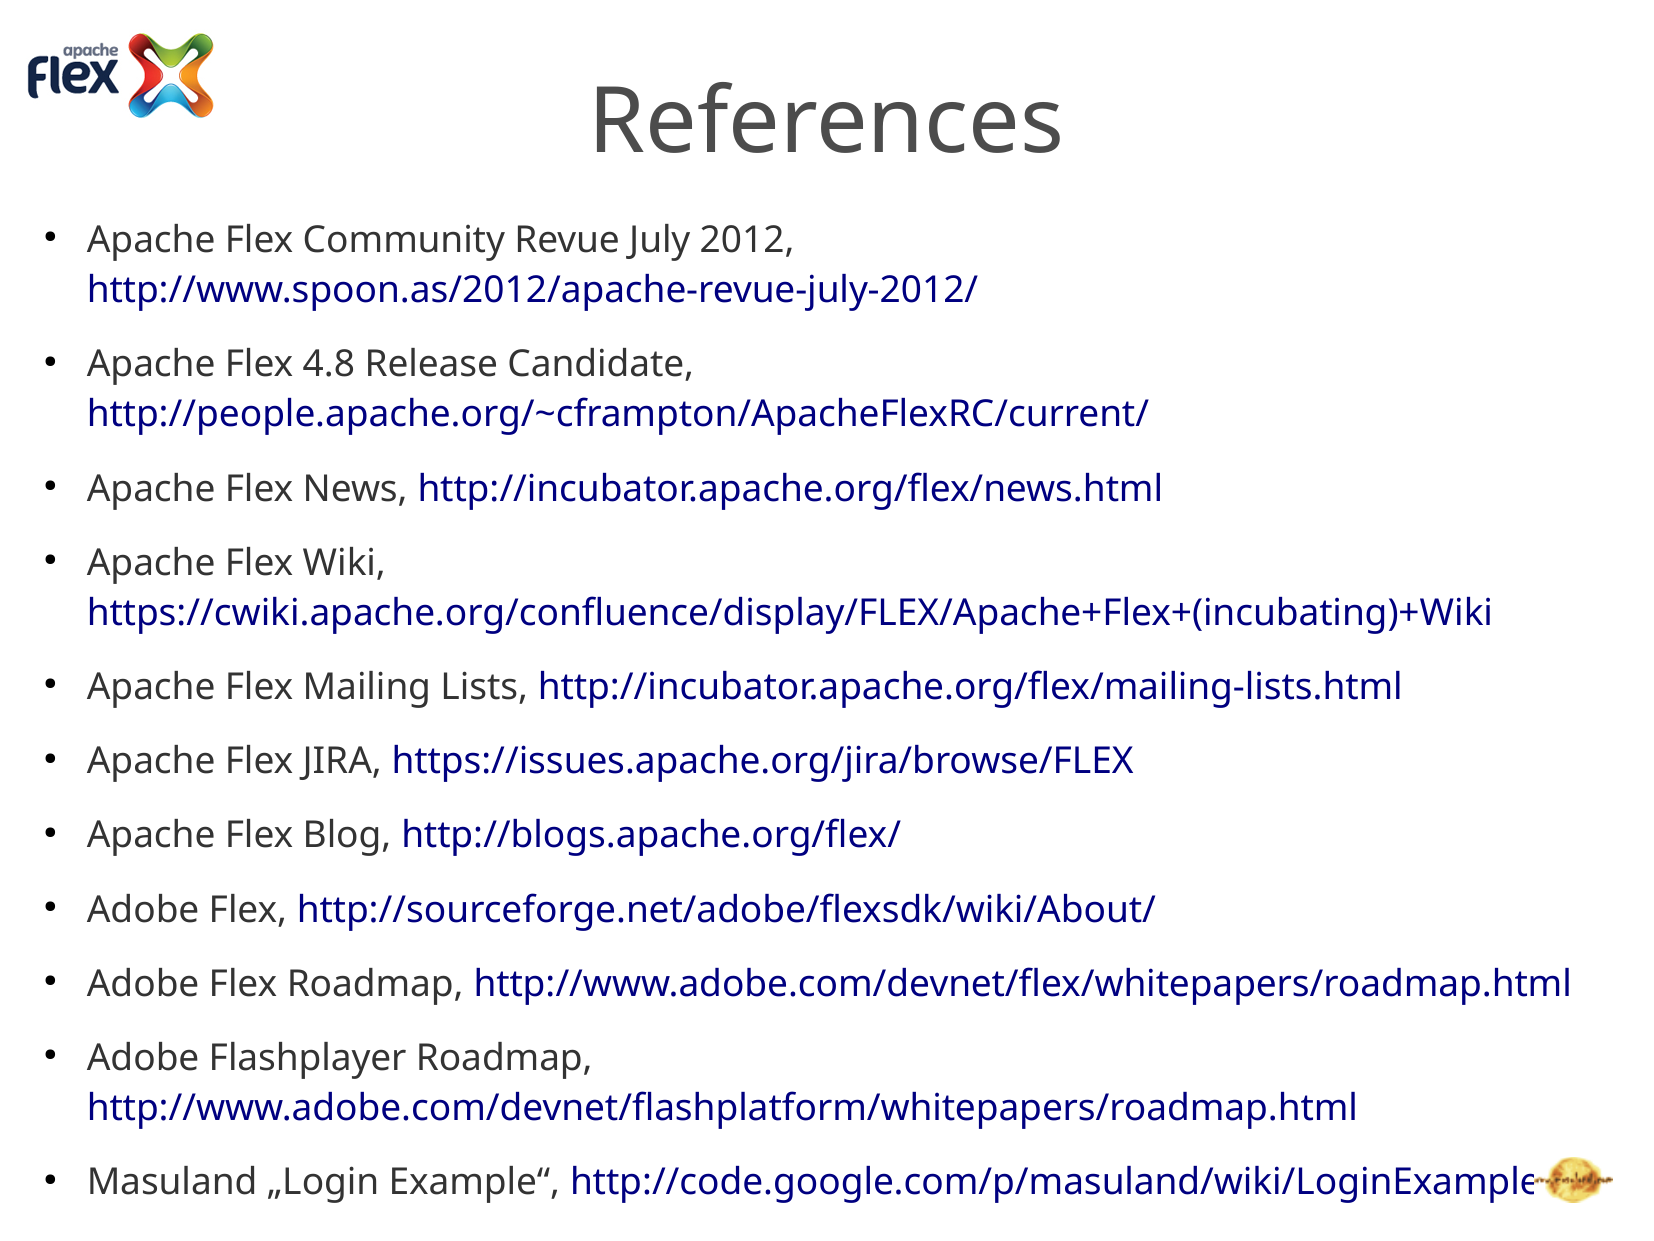

# References
Apache Flex Community Revue July 2012, http://www.spoon.as/2012/apache-revue-july-2012/
Apache Flex 4.8 Release Candidate, http://people.apache.org/~cframpton/ApacheFlexRC/current/
Apache Flex News, http://incubator.apache.org/flex/news.html
Apache Flex Wiki,https://cwiki.apache.org/confluence/display/FLEX/Apache+Flex+(incubating)+Wiki
Apache Flex Mailing Lists, http://incubator.apache.org/flex/mailing-lists.html
Apache Flex JIRA, https://issues.apache.org/jira/browse/FLEX
Apache Flex Blog, http://blogs.apache.org/flex/
Adobe Flex, http://sourceforge.net/adobe/flexsdk/wiki/About/
Adobe Flex Roadmap, http://www.adobe.com/devnet/flex/whitepapers/roadmap.html
Adobe Flashplayer Roadmap, http://www.adobe.com/devnet/flashplatform/whitepapers/roadmap.html
Masuland „Login Example“, http://code.google.com/p/masuland/wiki/LoginExample